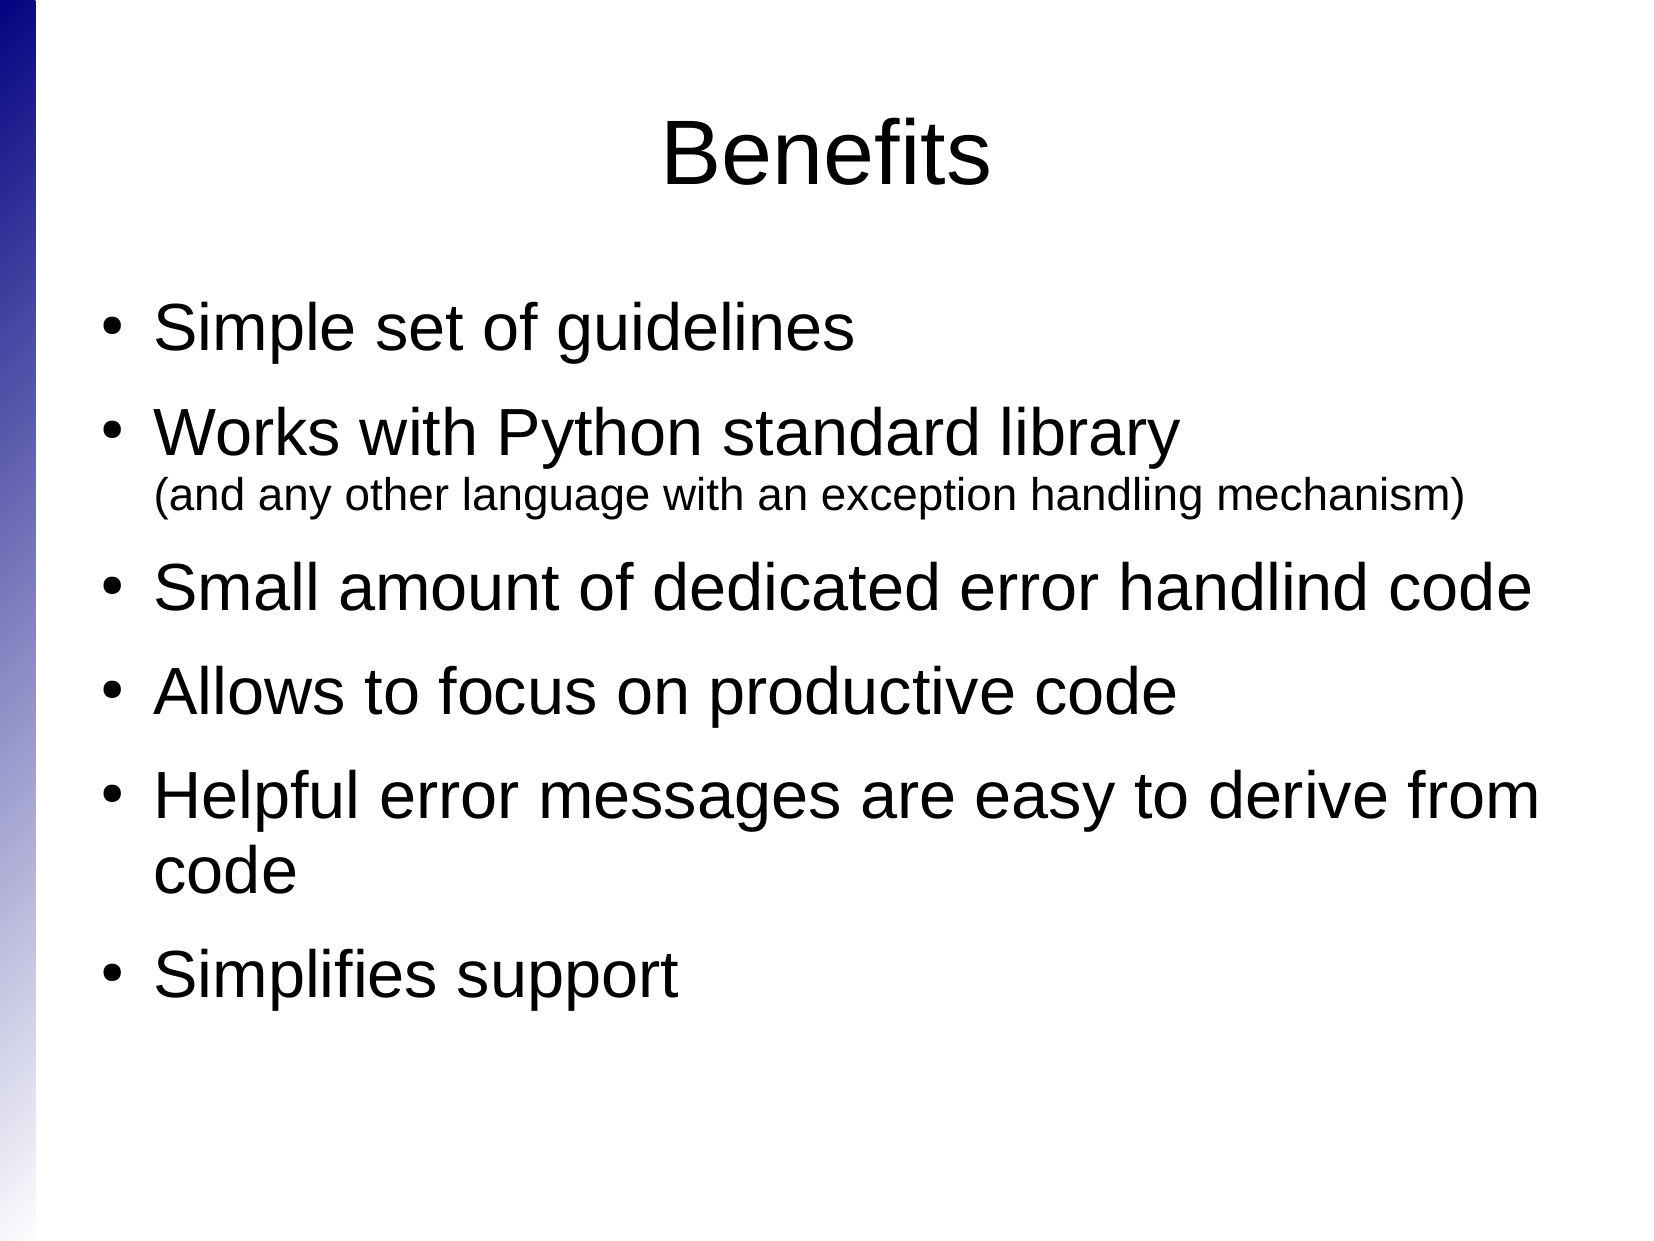

# Benefits
Simple set of guidelines
Works with Python standard library
(and any other language with an exception handling mechanism)
Small amount of dedicated error handlind code
Allows to focus on productive code
Helpful error messages are easy to derive from code
Simplifies support